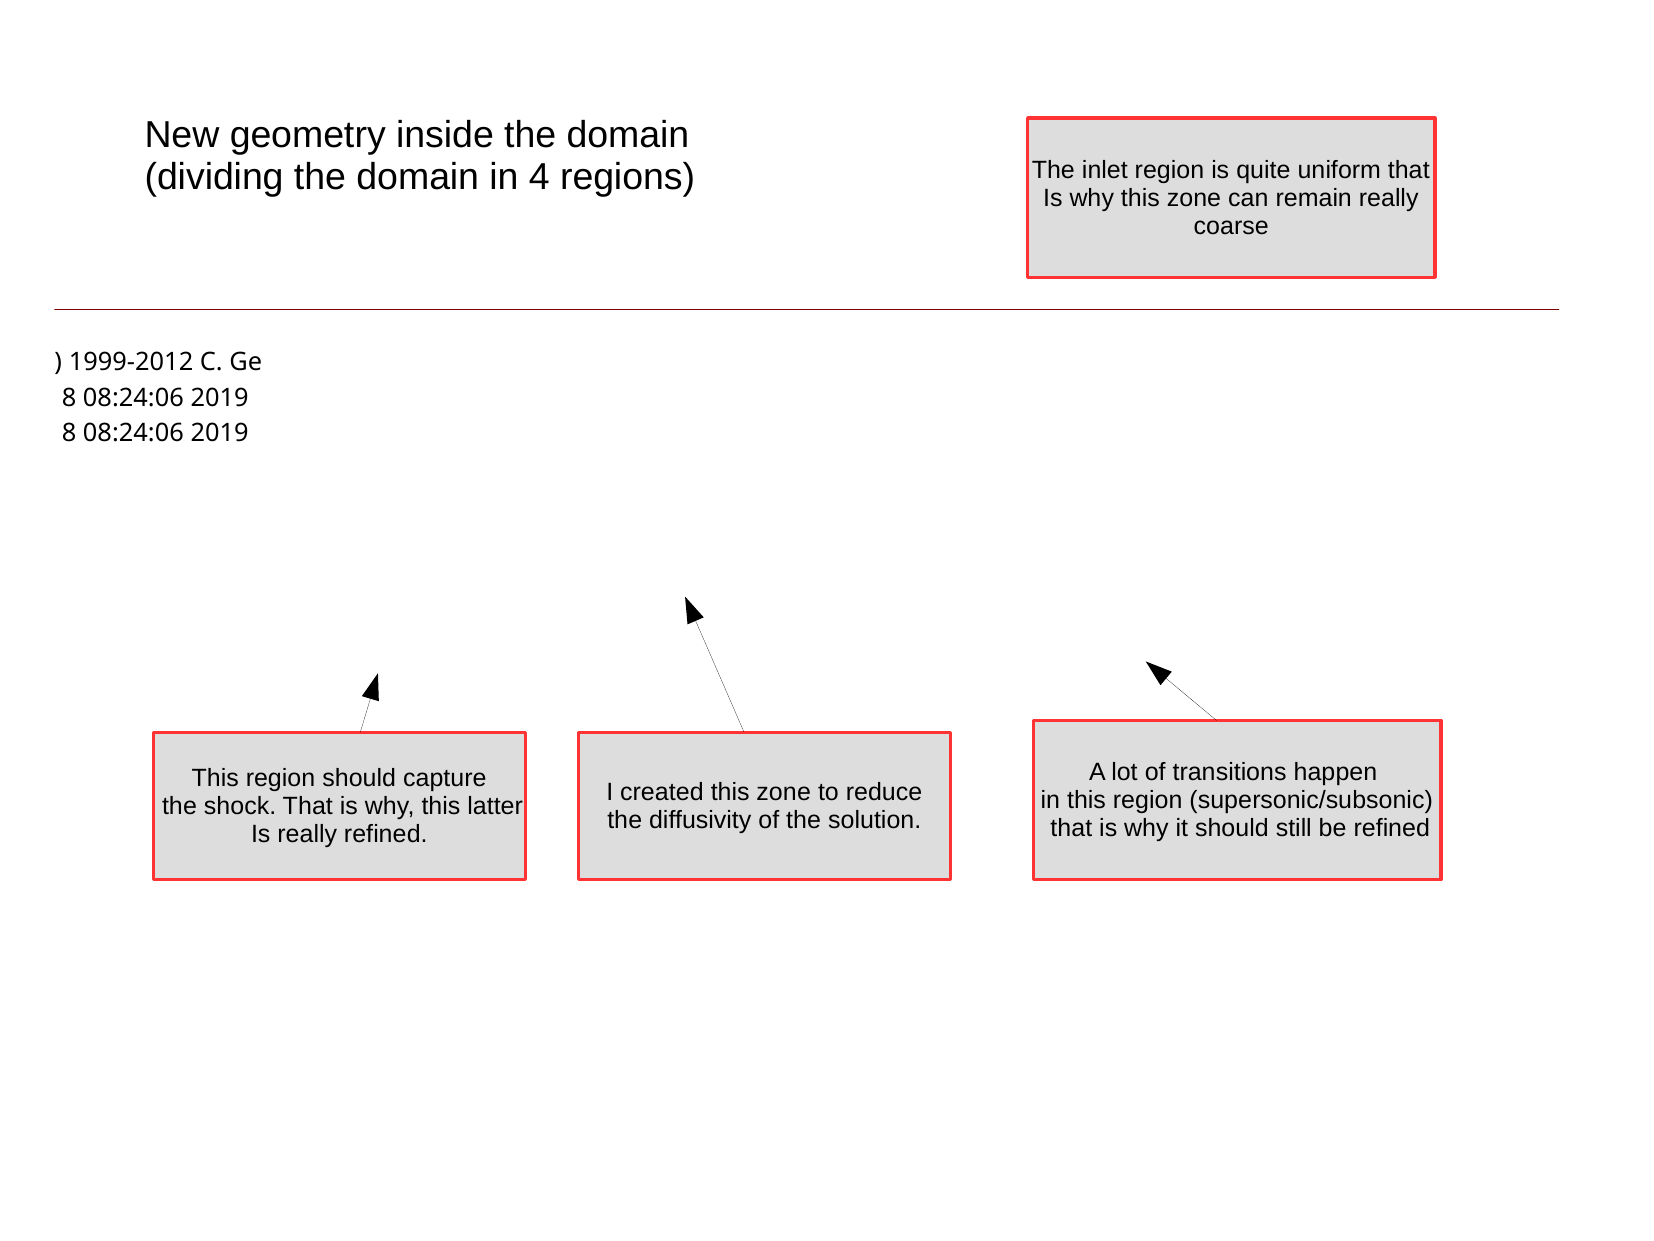

New geometry inside the domain (dividing the domain in 4 regions)
The inlet region is quite uniform that
Is why this zone can remain really
coarse
A lot of transitions happen
in this region (supersonic/subsonic)
 that is why it should still be refined
This region should capture
 the shock. That is why, this latter
Is really refined.
I created this zone to reduce
 the diffusivity of the solution.